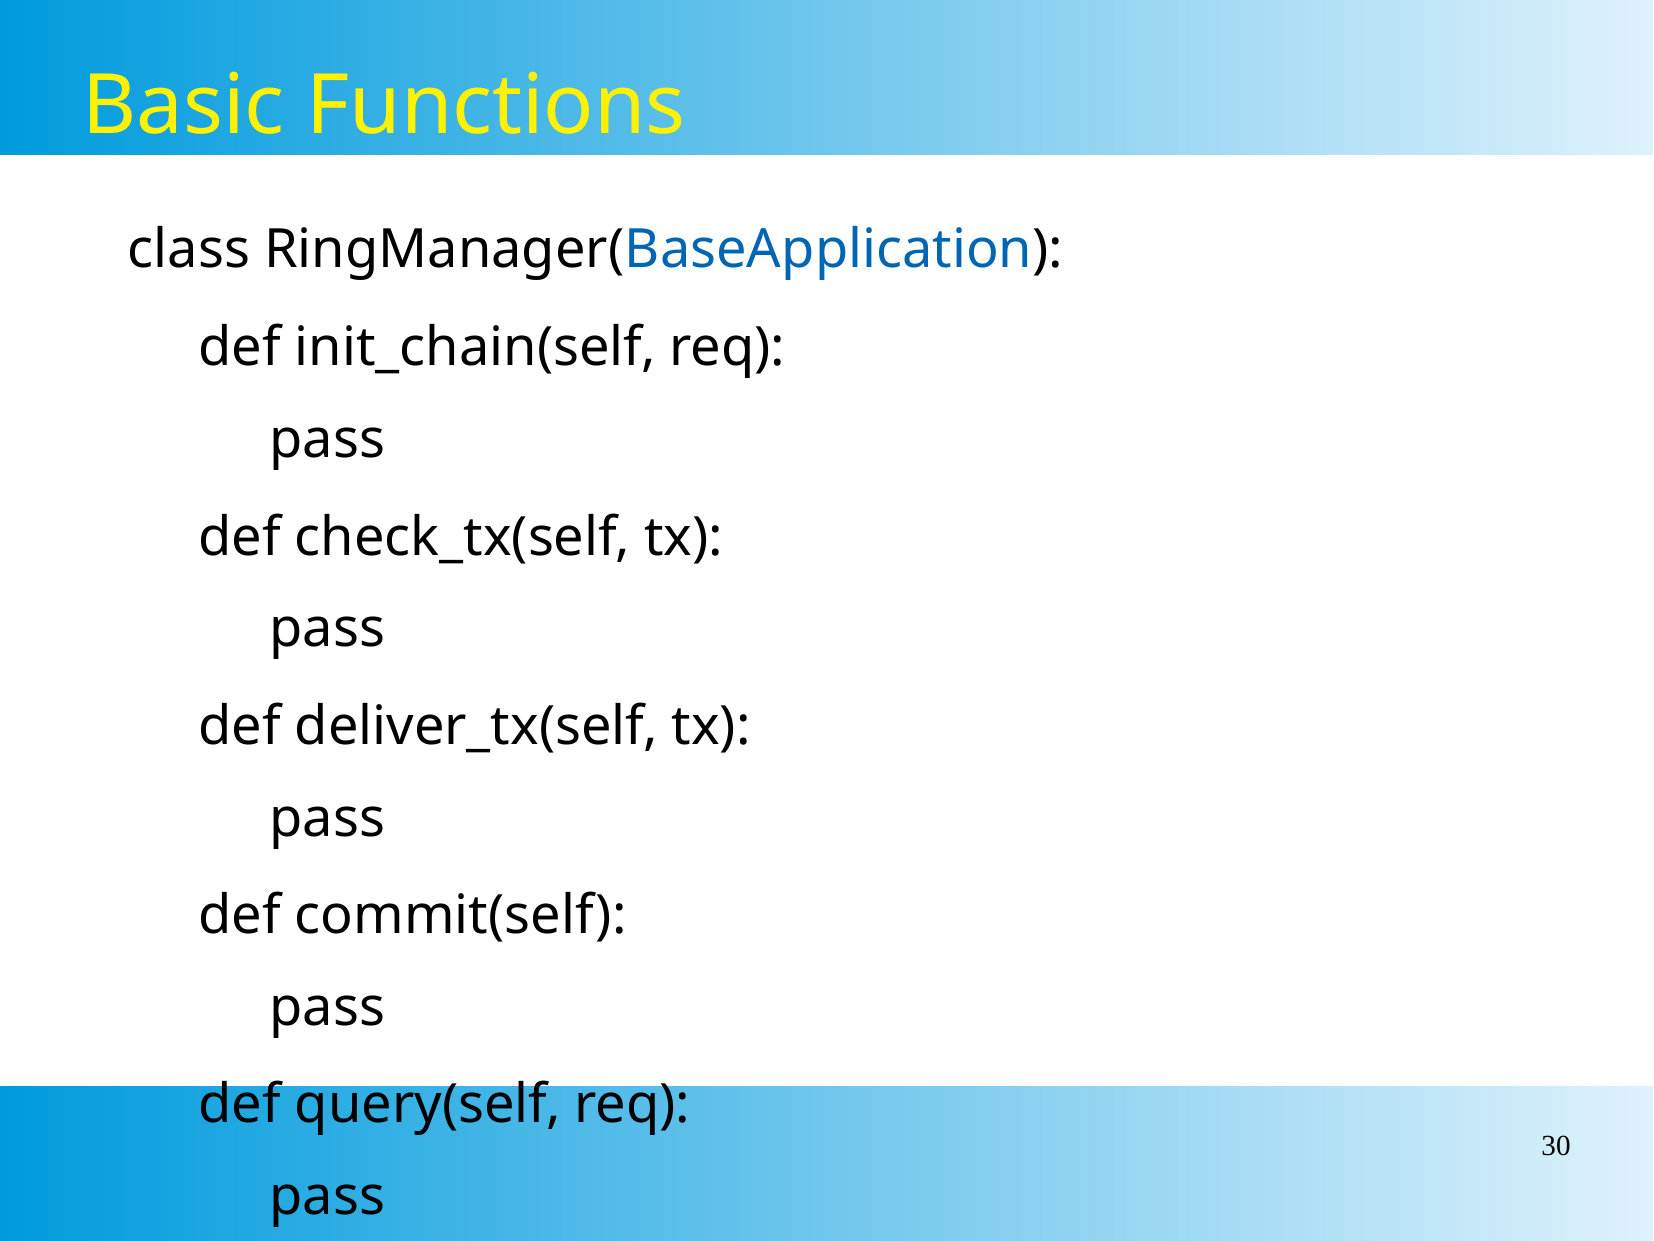

# Basic Functions
class RingManager(BaseApplication):
def init_chain(self, req):
pass
def check_tx(self, tx):
pass
def deliver_tx(self, tx):
pass
def commit(self):
pass
def query(self, req):
pass
30